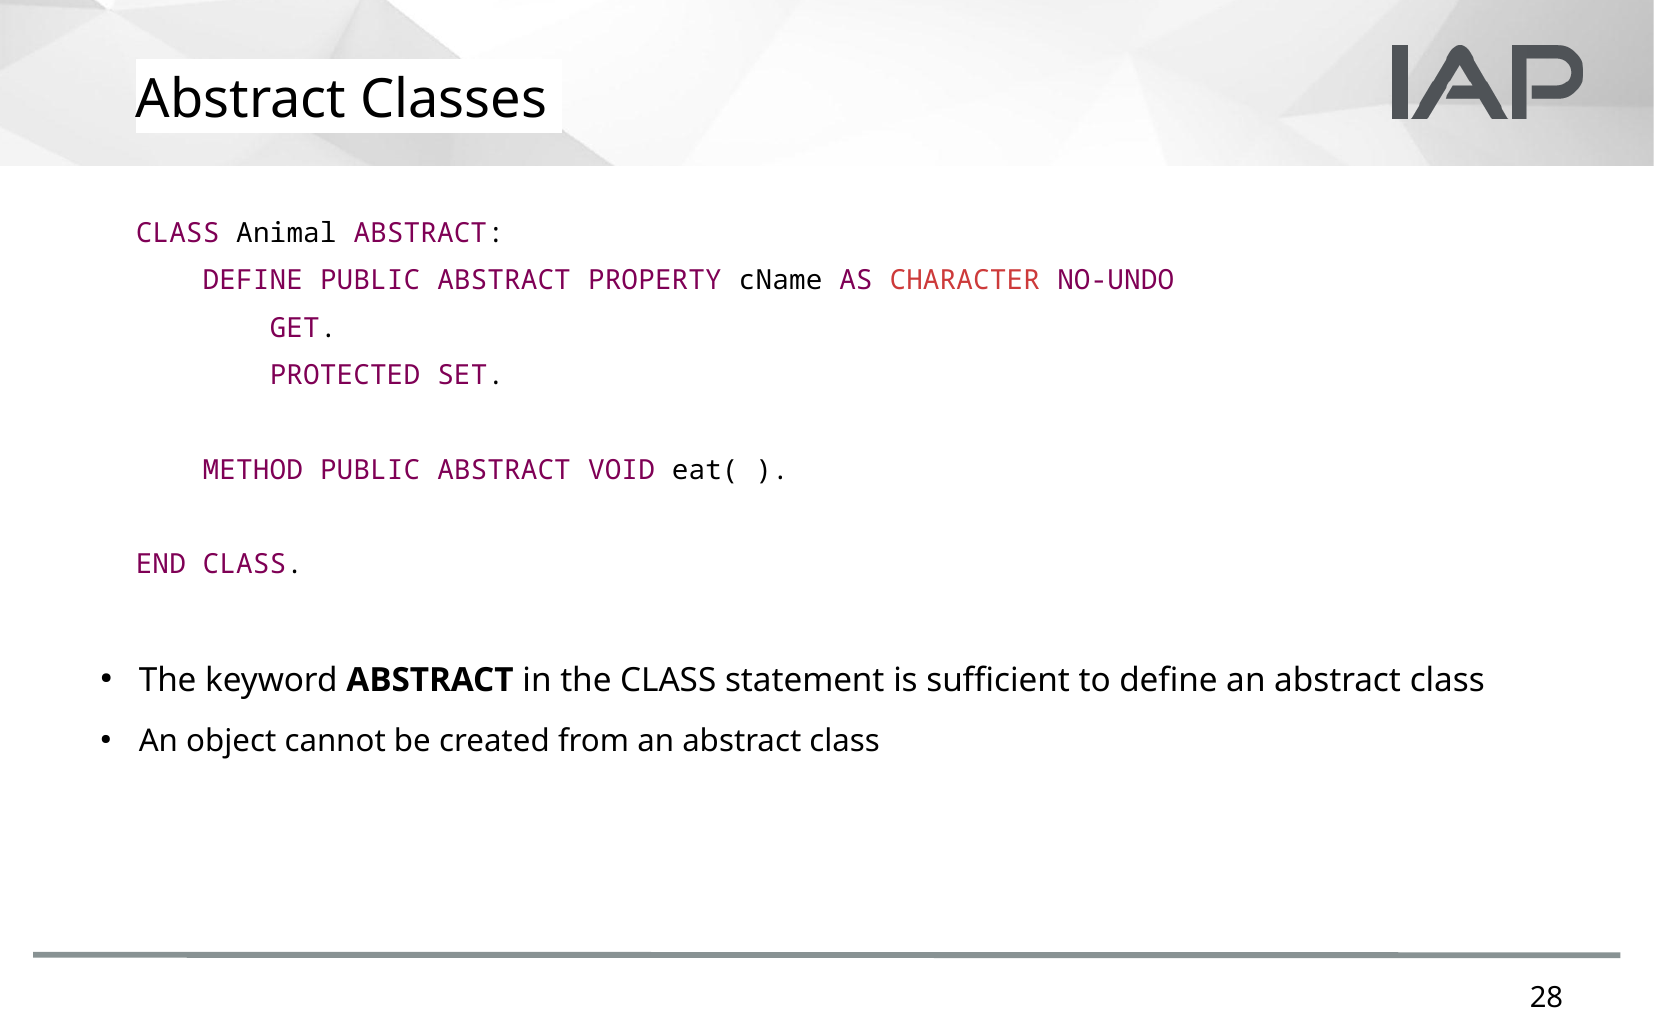

# Abstract Classes
CLASS Animal ABSTRACT:
 DEFINE PUBLIC ABSTRACT PROPERTY cName AS CHARACTER NO-UNDO
 GET.
 PROTECTED SET.
 METHOD PUBLIC ABSTRACT VOID eat( ).
END CLASS.
The keyword ABSTRACT in the CLASS statement is sufficient to define an abstract class
An object cannot be created from an abstract class
28